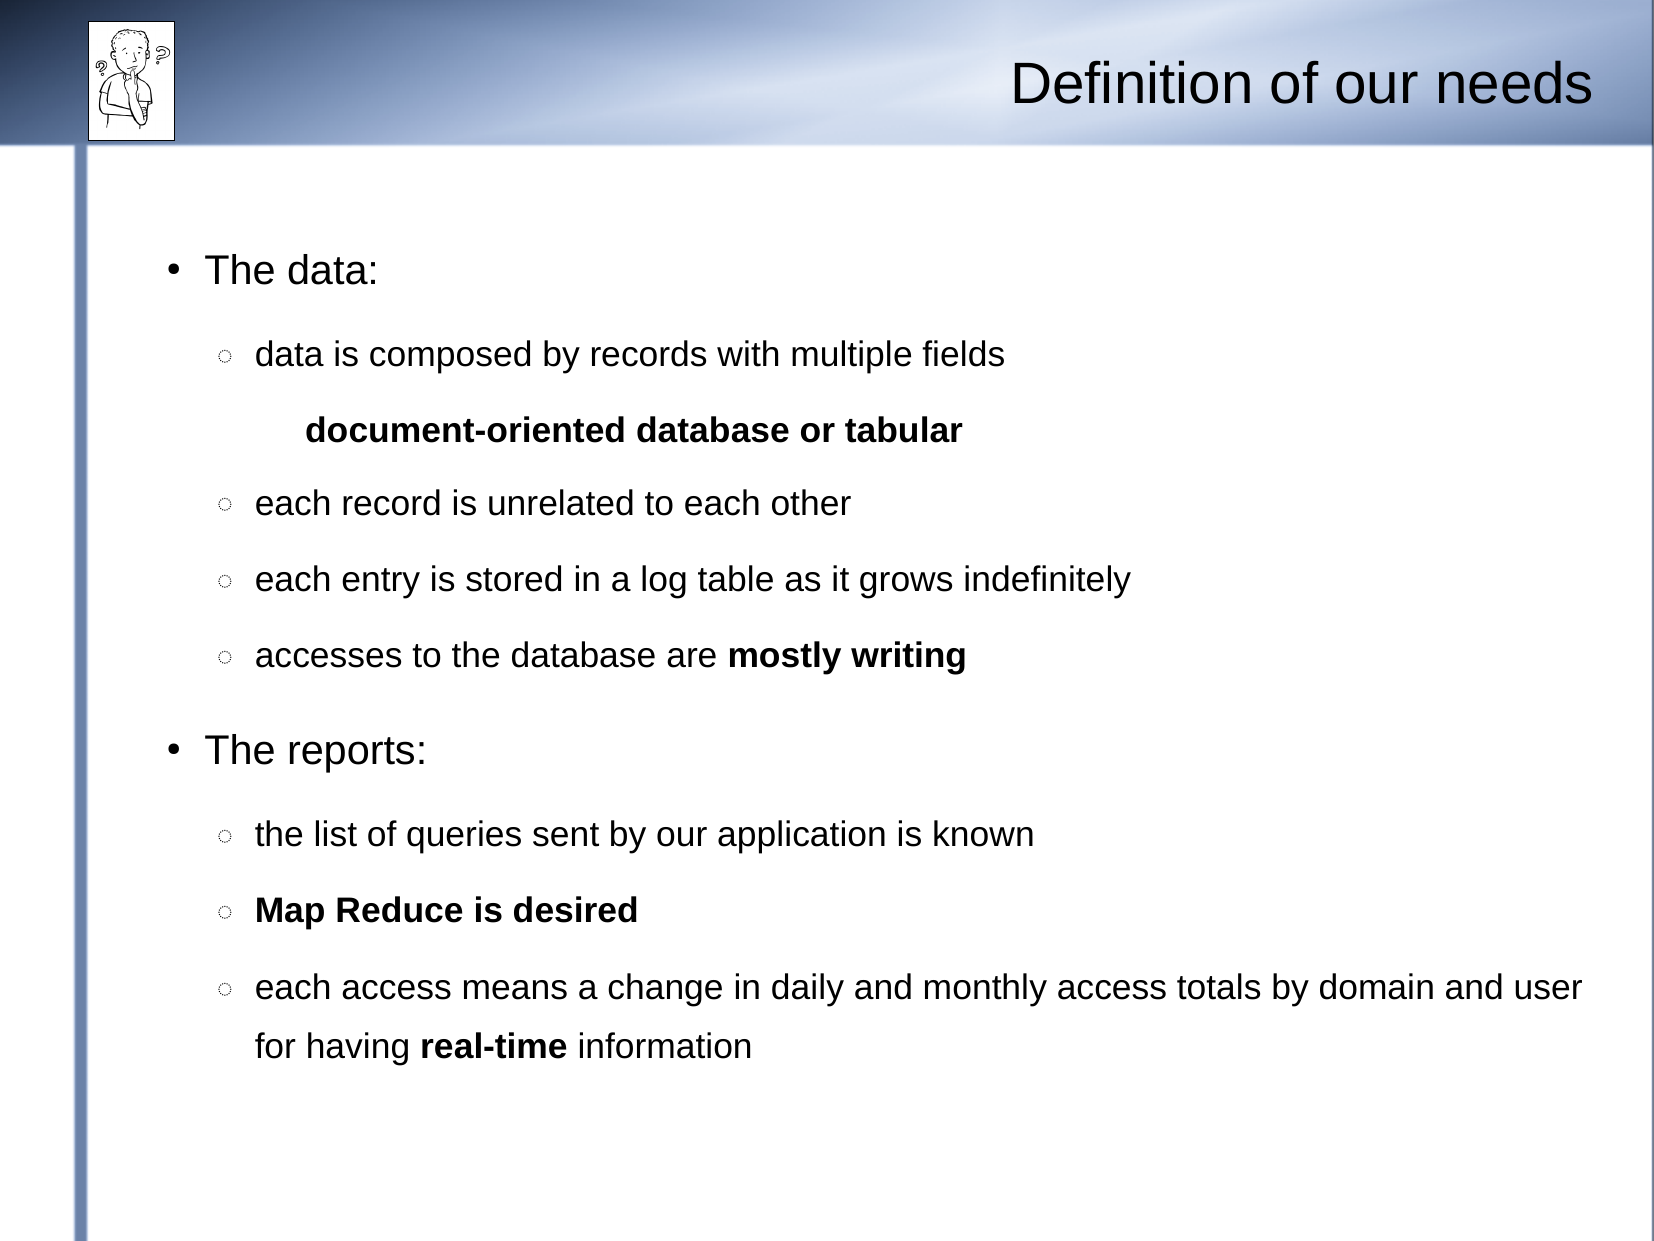

# Definition of our needs
The data:
data is composed by records with multiple fields
document-oriented database or tabular
each record is unrelated to each other
each entry is stored in a log table as it grows indefinitely
accesses to the database are mostly writing
The reports:
the list of queries sent by our application is known
Map Reduce is desired
each access means a change in daily and monthly access totals by domain and user for having real-time information